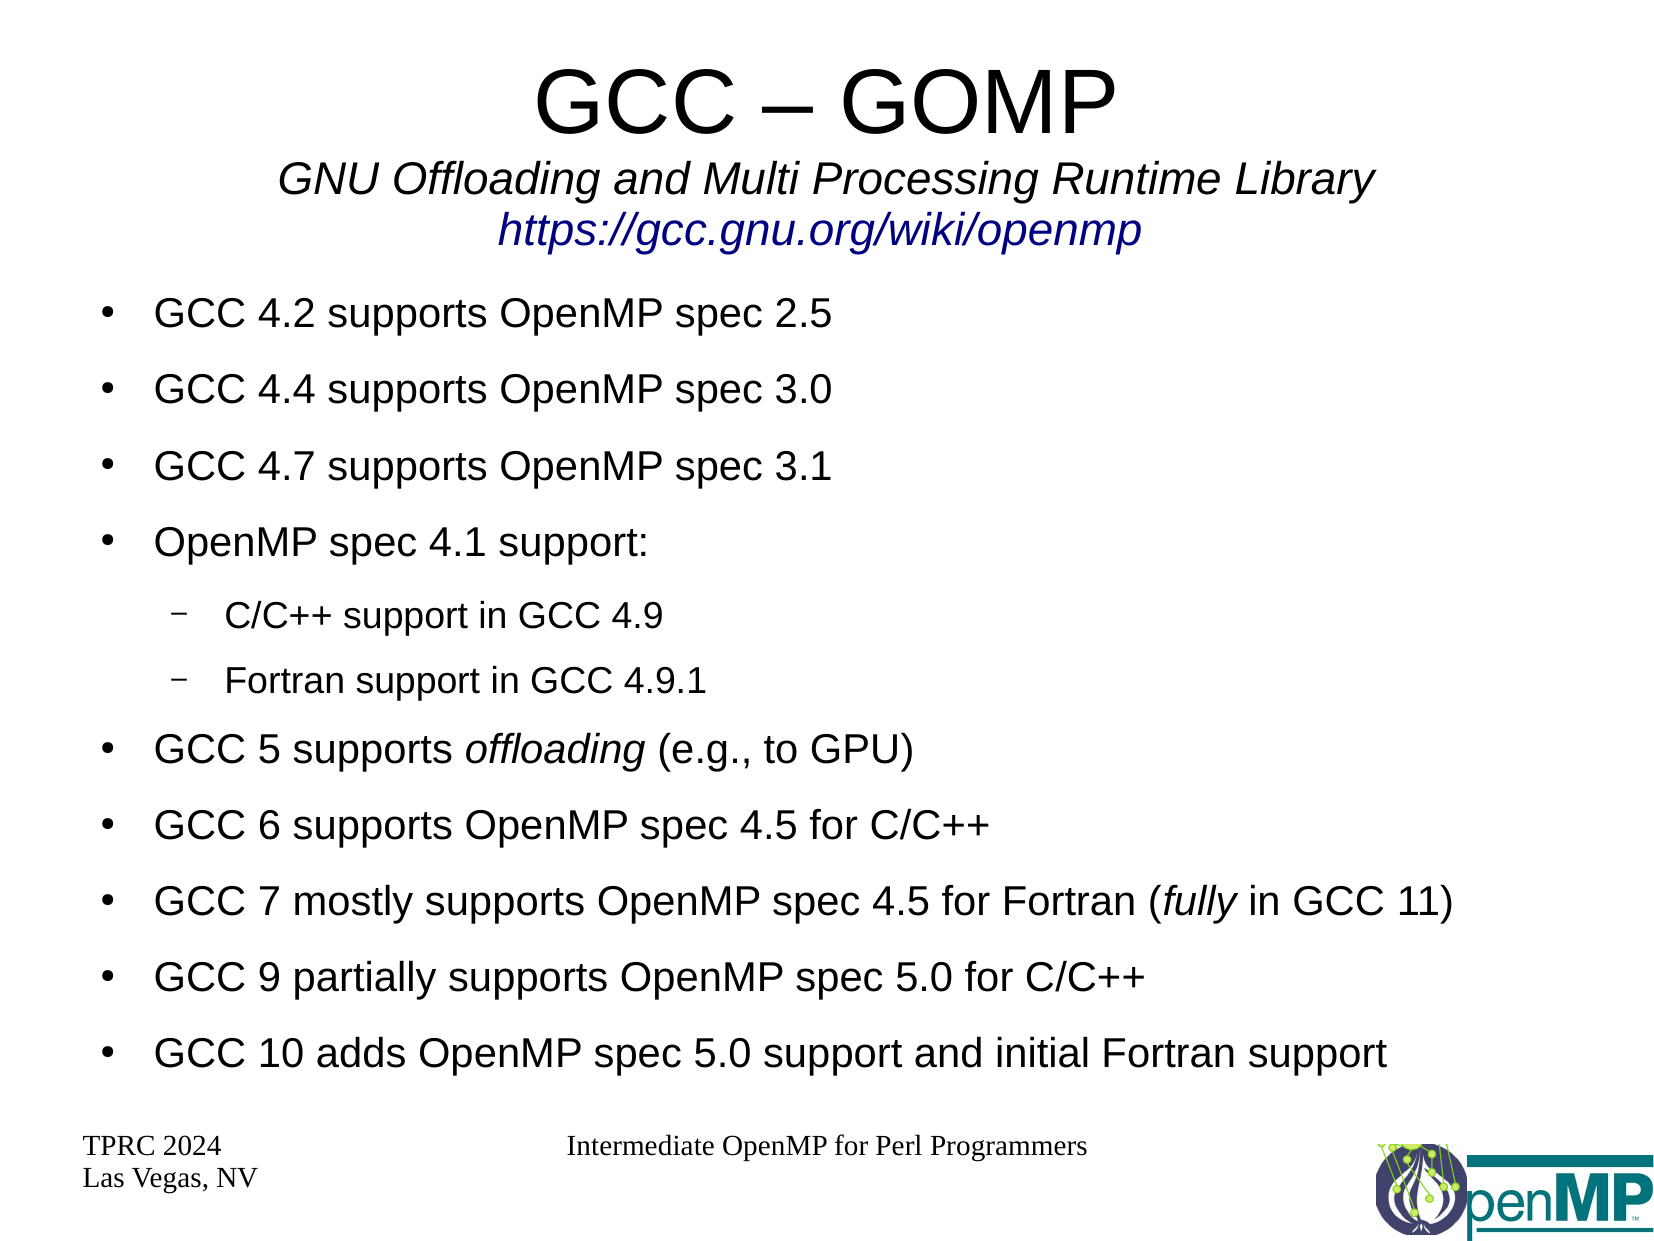

# GCC – GOMP GNU Offloading and Multi Processing Runtime Library https://gcc.gnu.org/wiki/openmp
GCC 4.2 supports OpenMP spec 2.5
GCC 4.4 supports OpenMP spec 3.0
GCC 4.7 supports OpenMP spec 3.1
OpenMP spec 4.1 support:
C/C++ support in GCC 4.9
Fortran support in GCC 4.9.1
GCC 5 supports offloading (e.g., to GPU)
GCC 6 supports OpenMP spec 4.5 for C/C++
GCC 7 mostly supports OpenMP spec 4.5 for Fortran (fully in GCC 11)
GCC 9 partially supports OpenMP spec 5.0 for C/C++
GCC 10 adds OpenMP spec 5.0 support and initial Fortran support